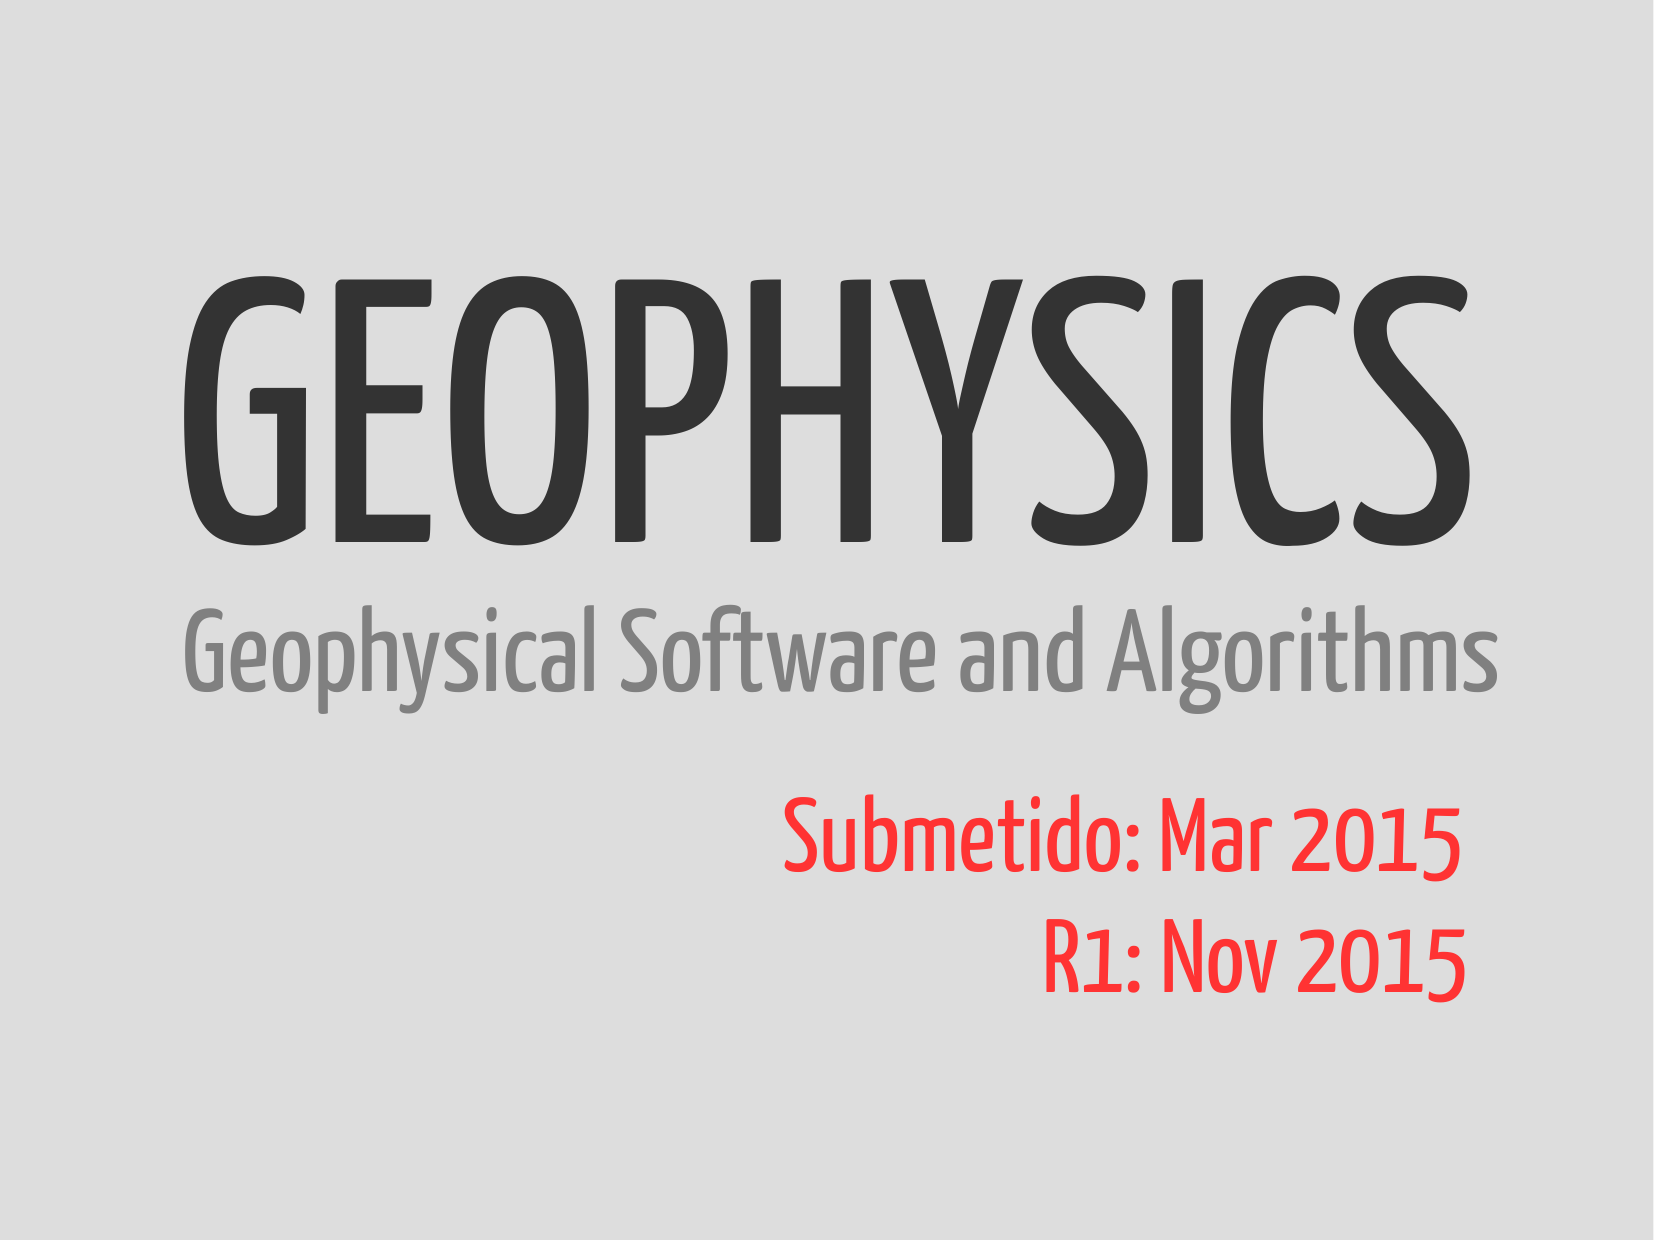

# GEOPHYSICS
Geophysical Software and Algorithms
Submetido: Mar 2015
 R1: Nov 2015